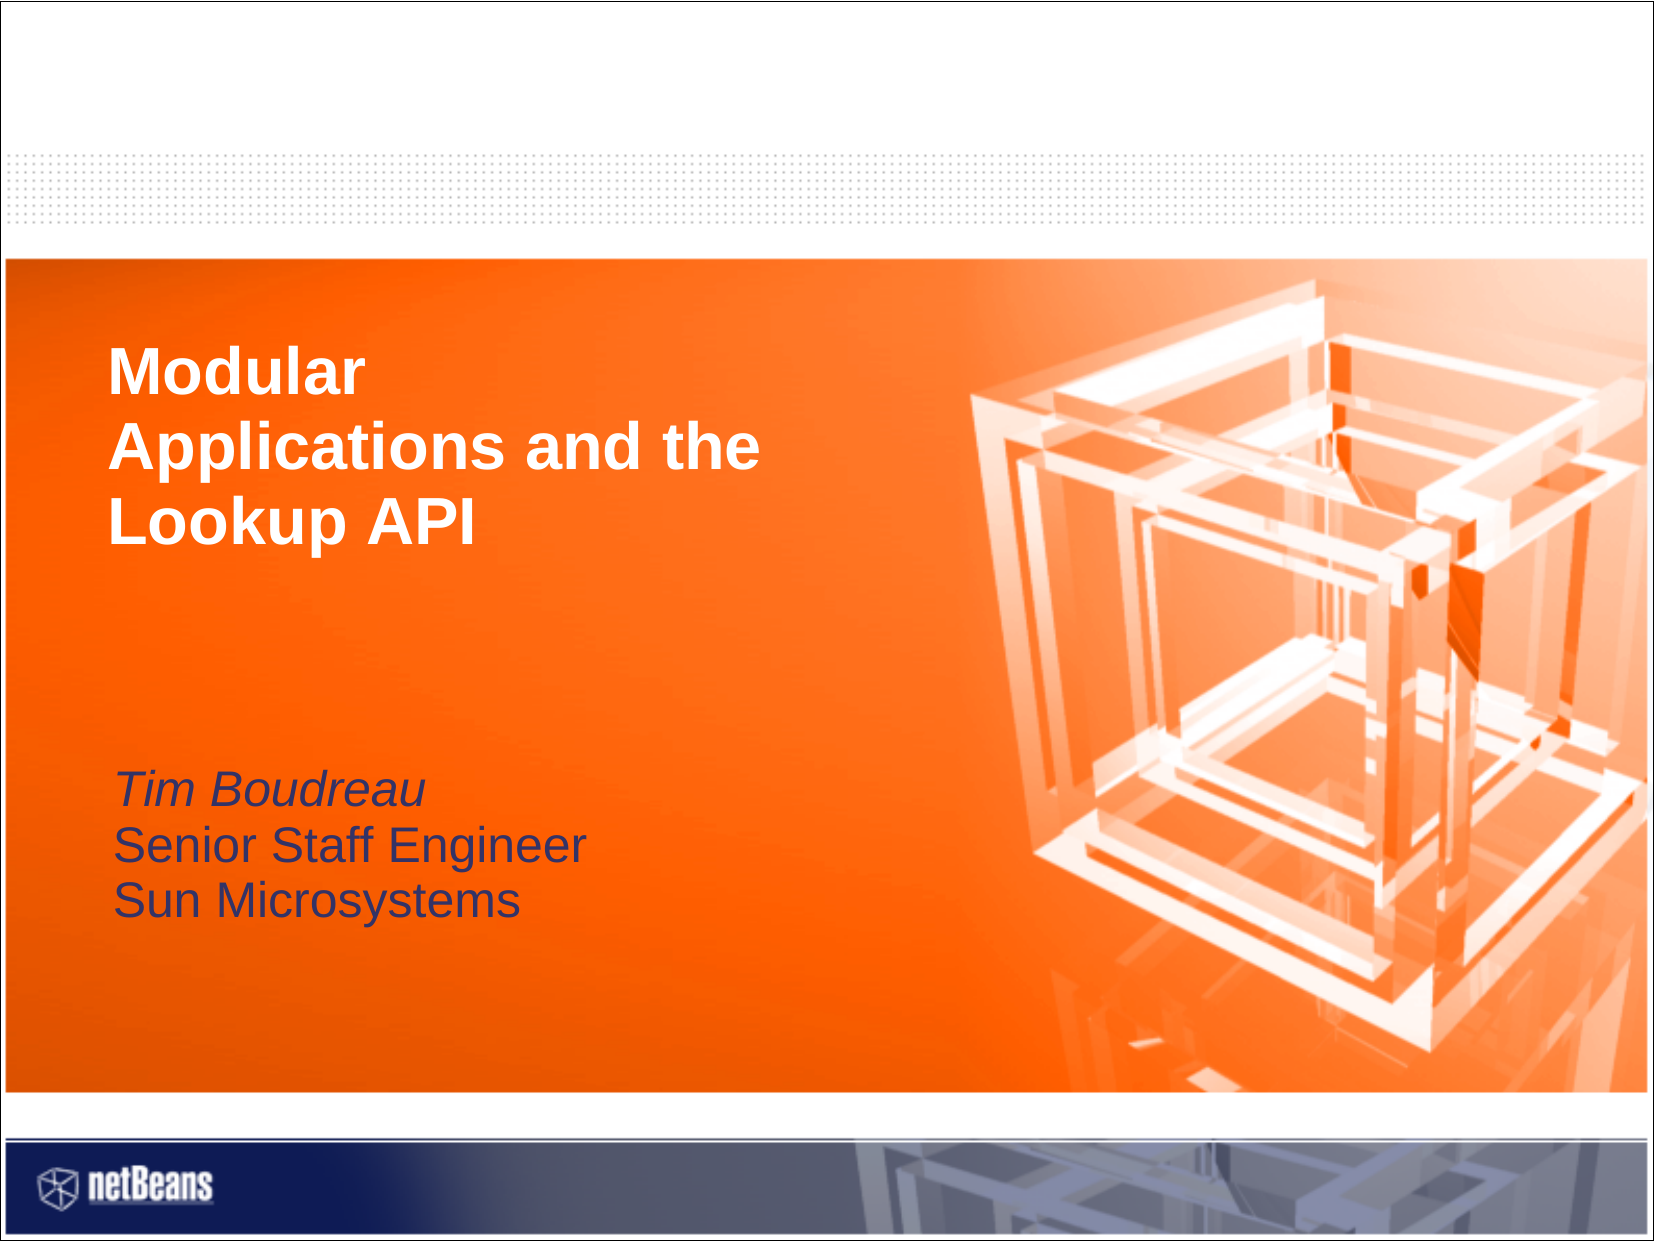

Modular Applications and the Lookup API
Tim Boudreau
Senior Staff Engineer
Sun Microsystems